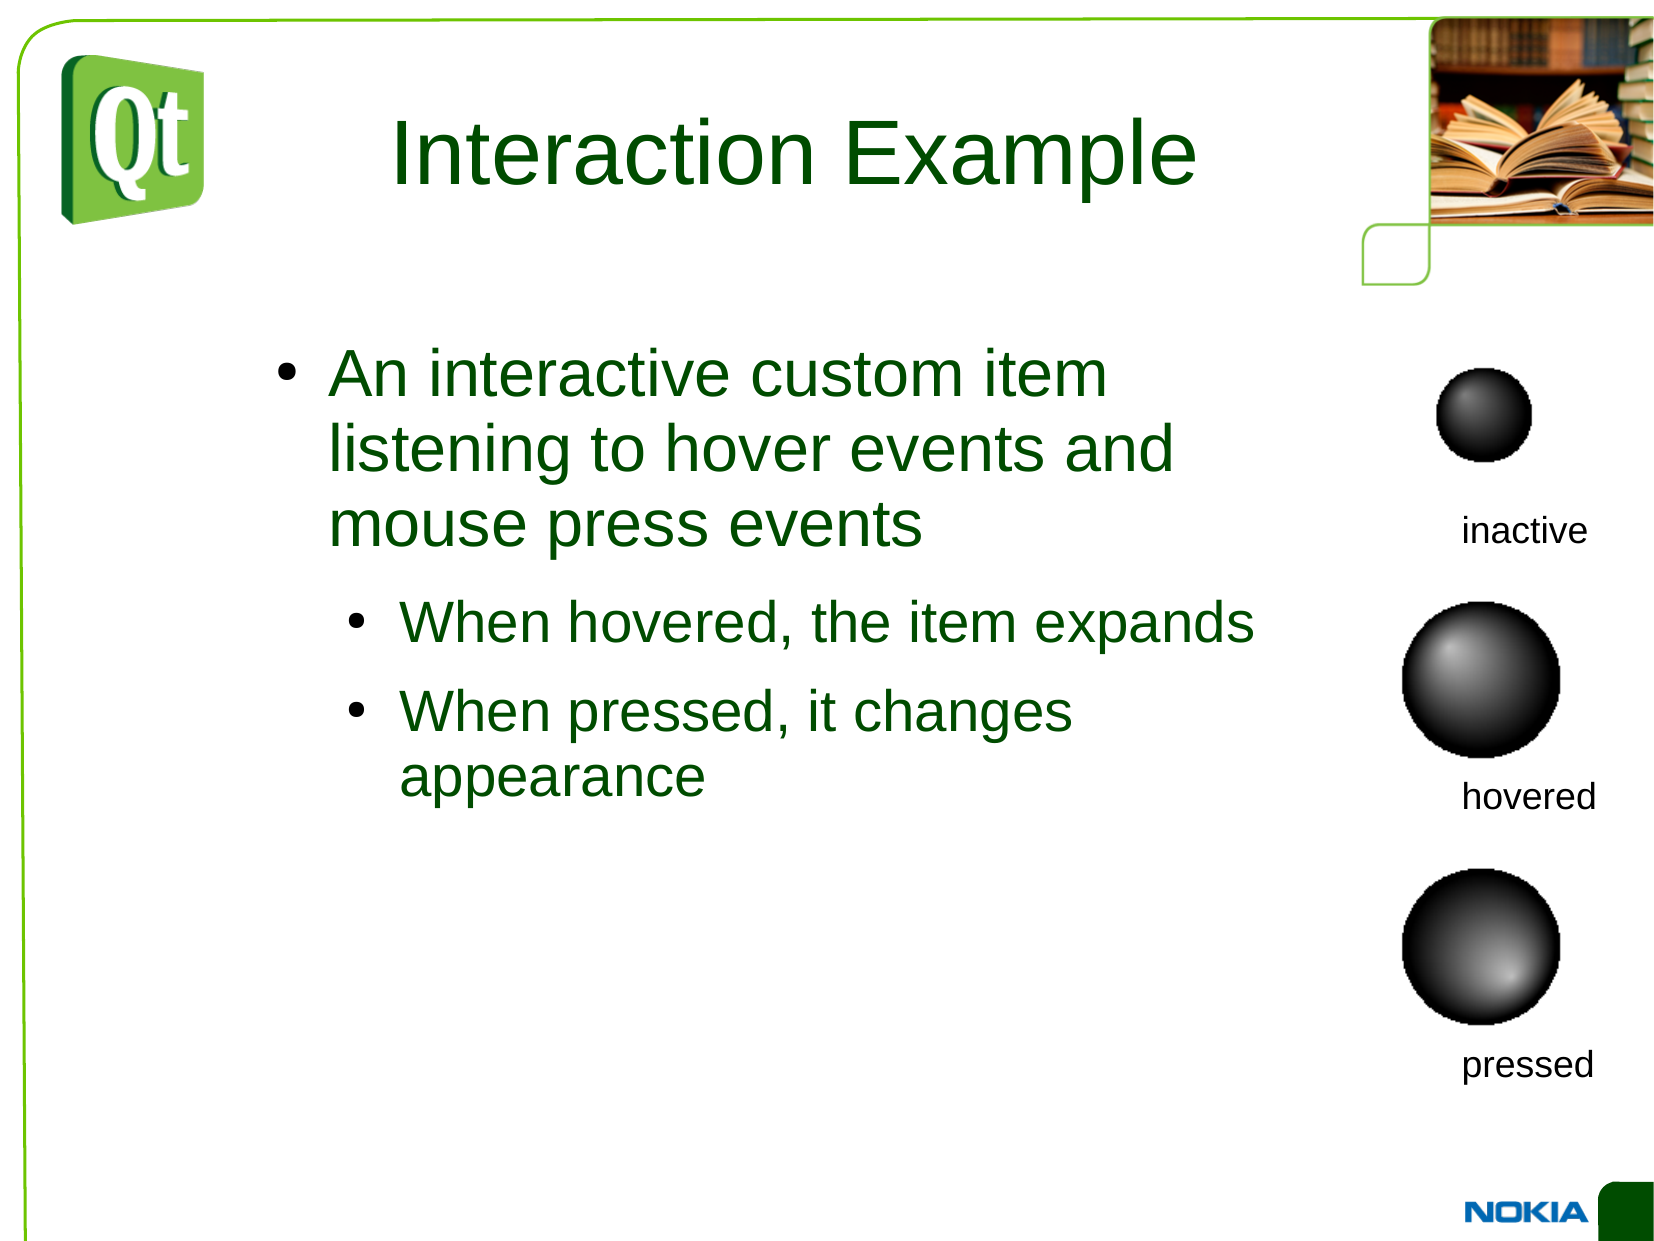

# Interaction Example
An interactive custom item listening to hover events and mouse press events
When hovered, the item expands
When pressed, it changes appearance
inactive
hovered
pressed